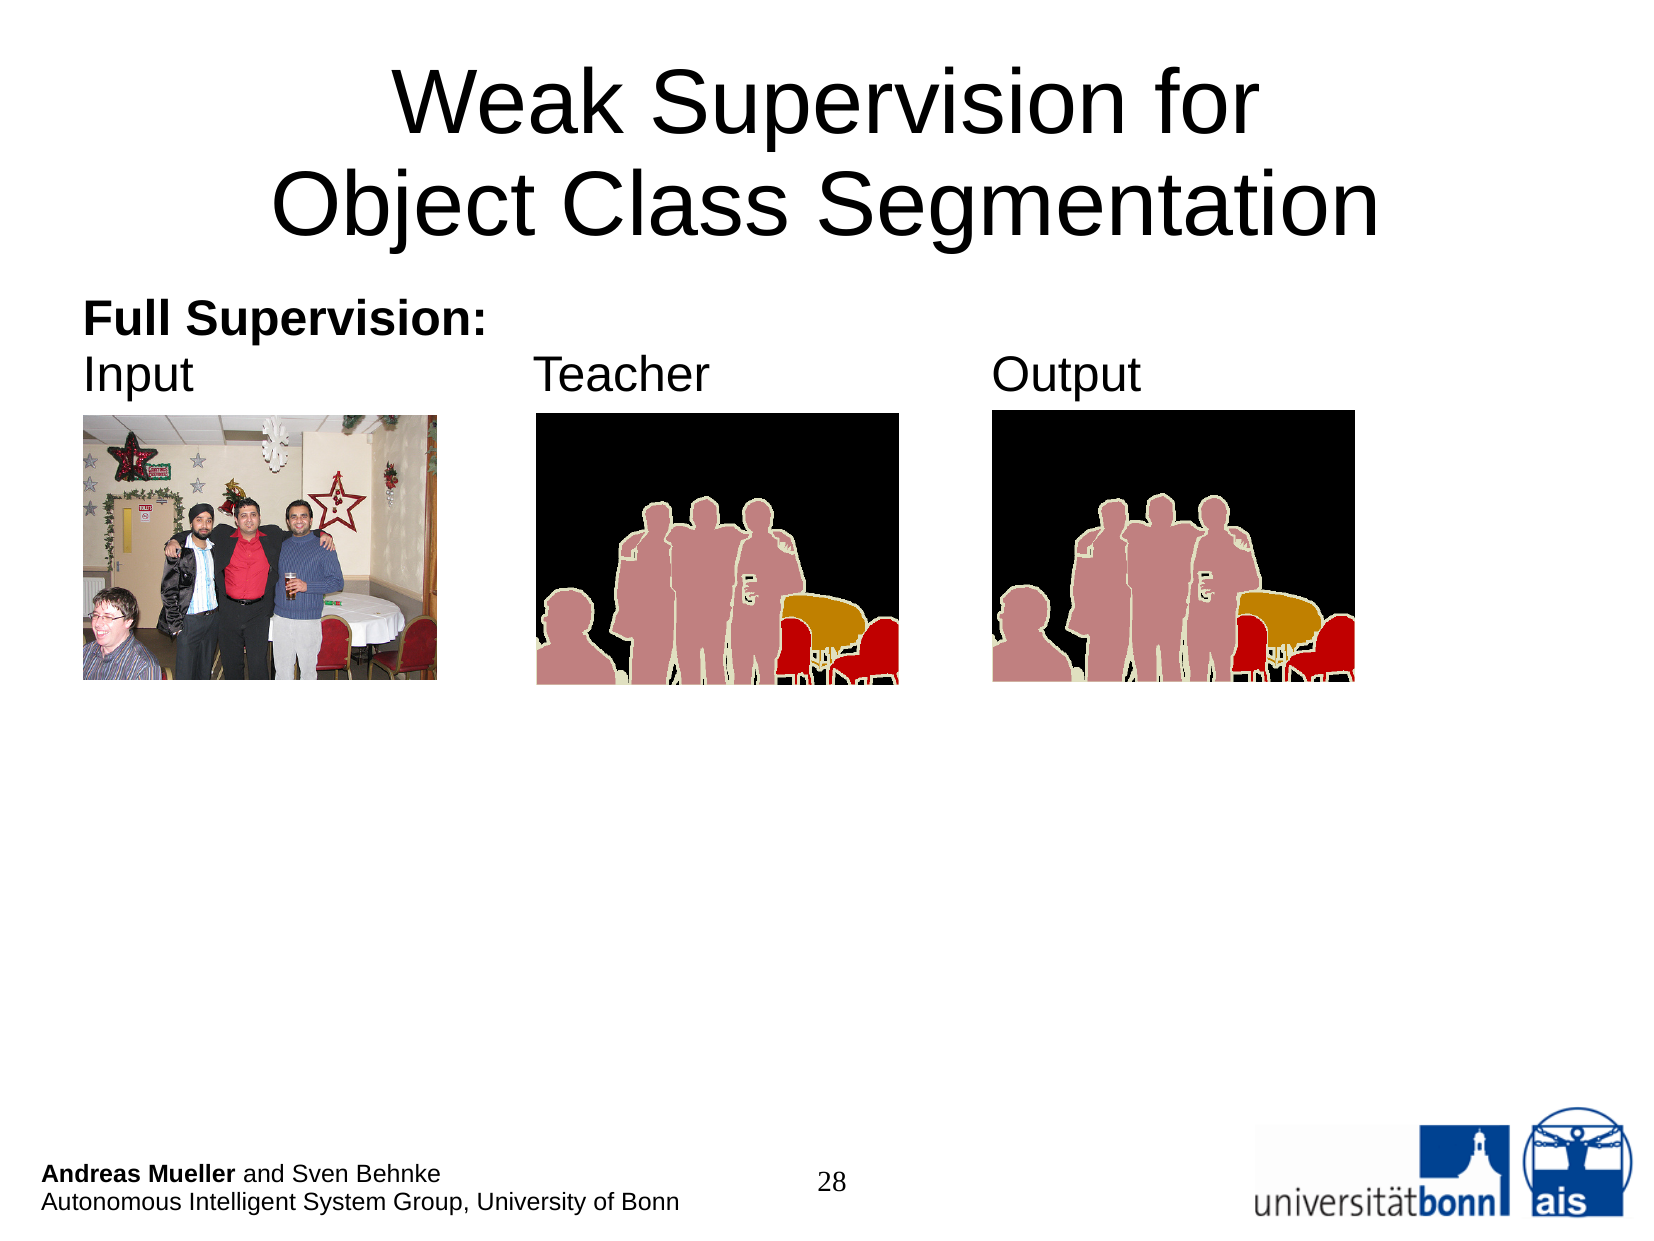

# Weak Supervision for Object Class Segmentation
Full Supervision:
Input					Teacher		 	 Output
Andreas Mueller, Sven Behnke University of Bonn
28